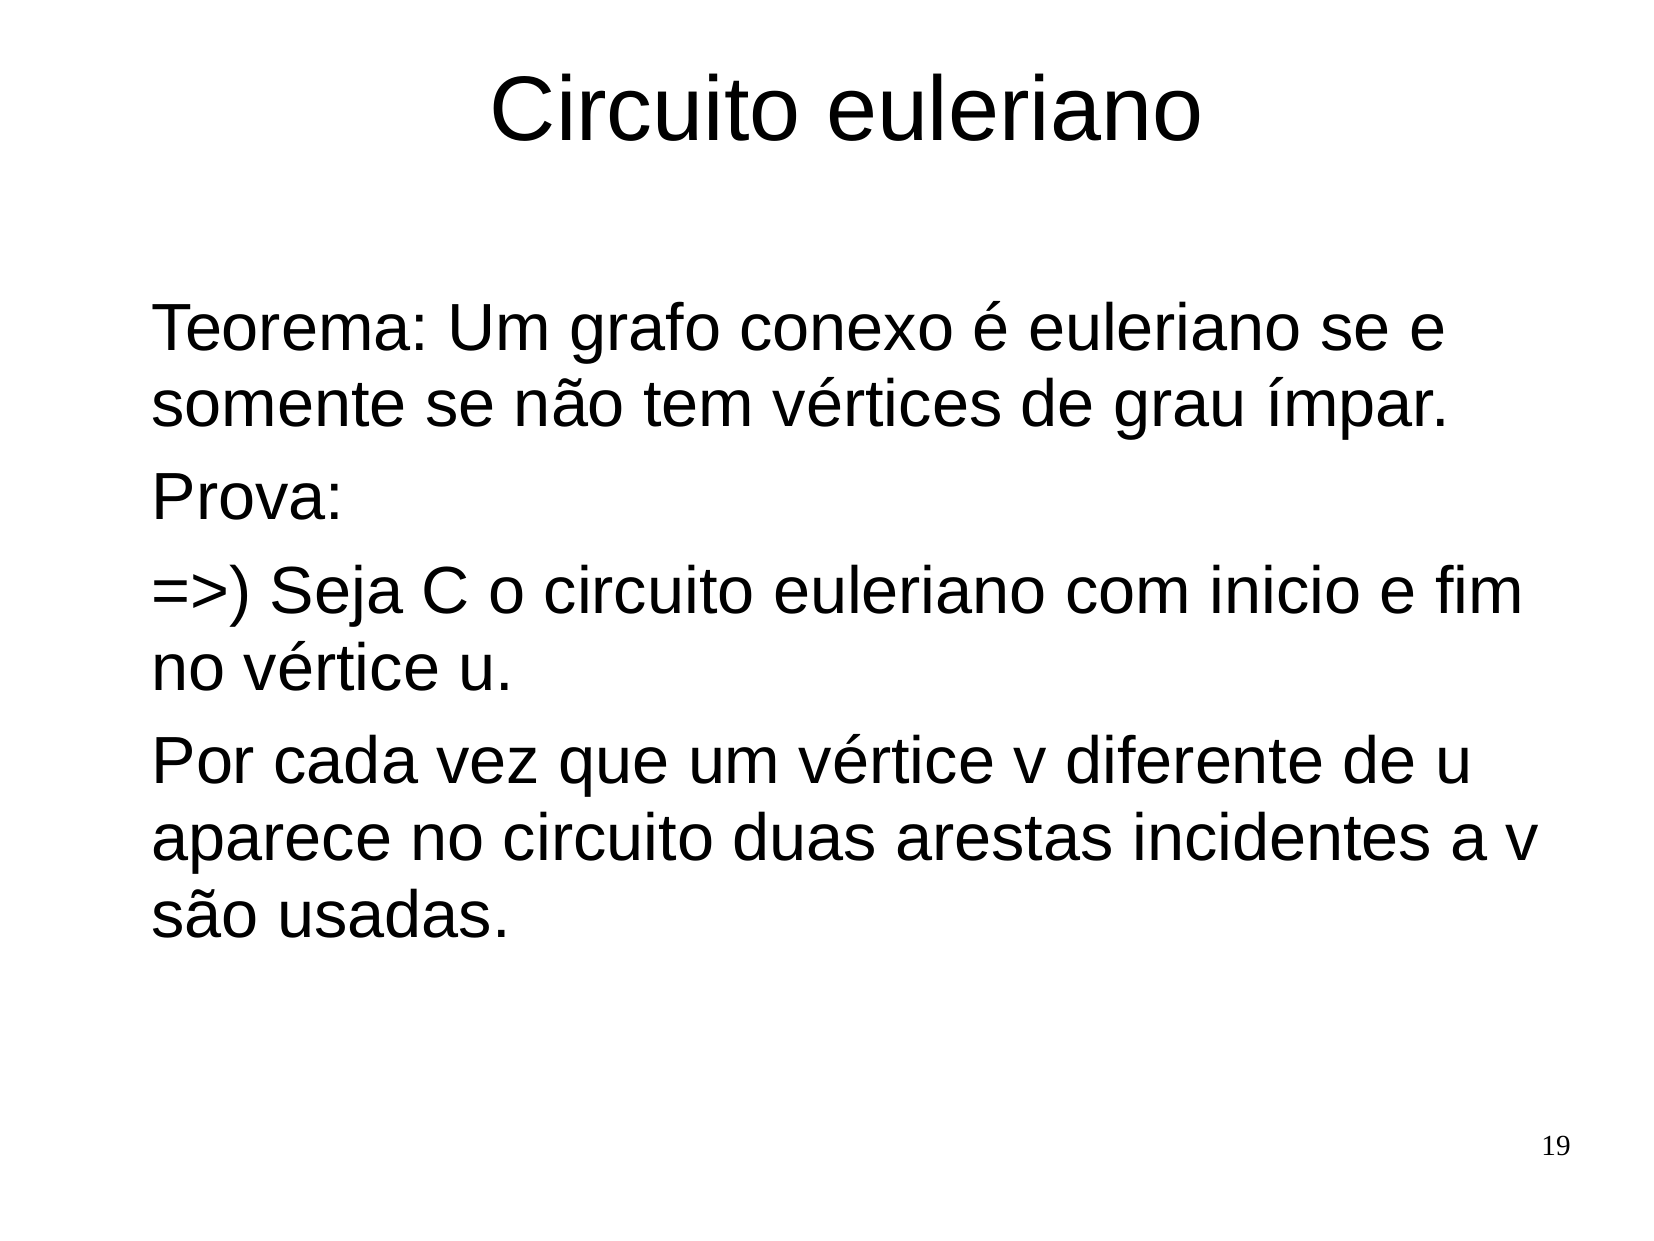

# Circuito euleriano
Teorema: Um grafo conexo é euleriano se e somente se não tem vértices de grau ímpar.
Prova:
=>) Seja C o circuito euleriano com inicio e fim no vértice u.
Por cada vez que um vértice v diferente de u aparece no circuito duas arestas incidentes a v são usadas.
19